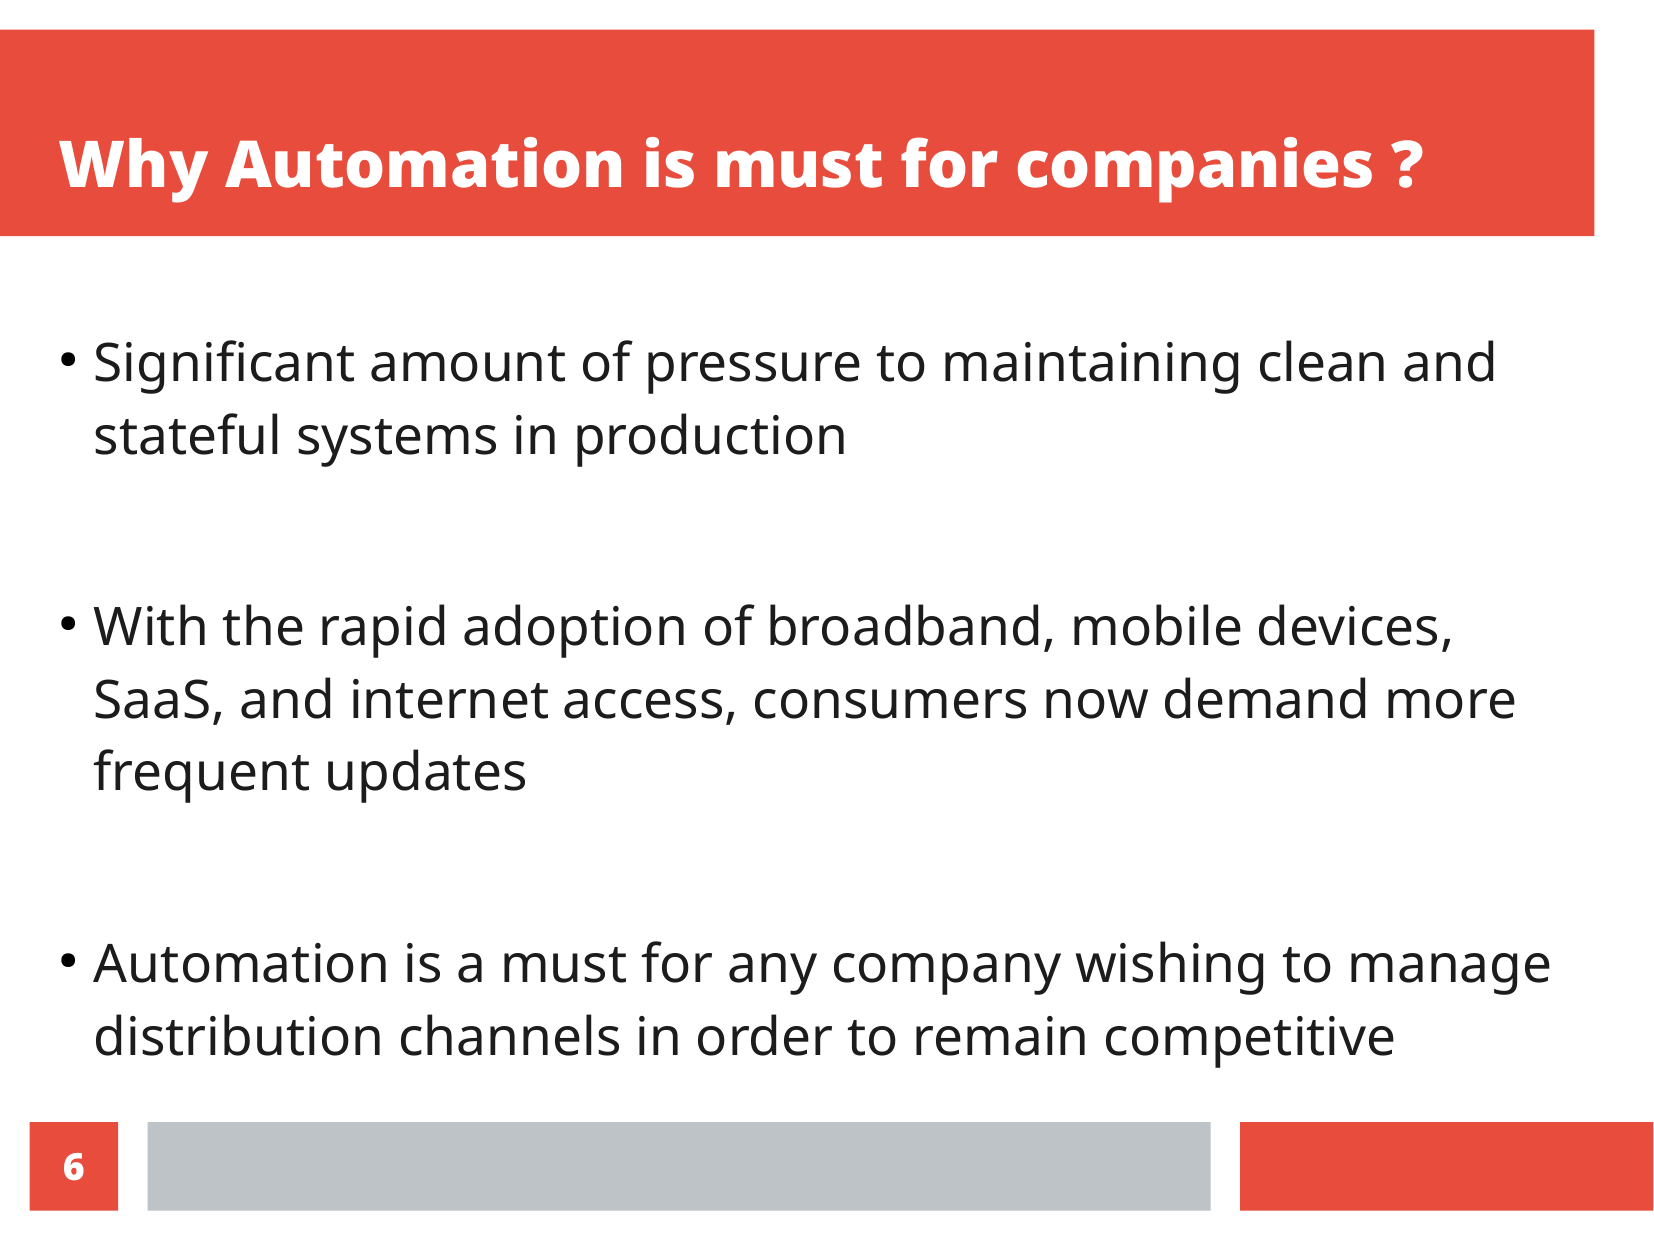

# Why Automation is must for companies ?
Significant amount of pressure to maintaining clean and stateful systems in production
With the rapid adoption of broadband, mobile devices, SaaS, and internet access, consumers now demand more frequent updates
Automation is a must for any company wishing to manage distribution channels in order to remain competitive
6